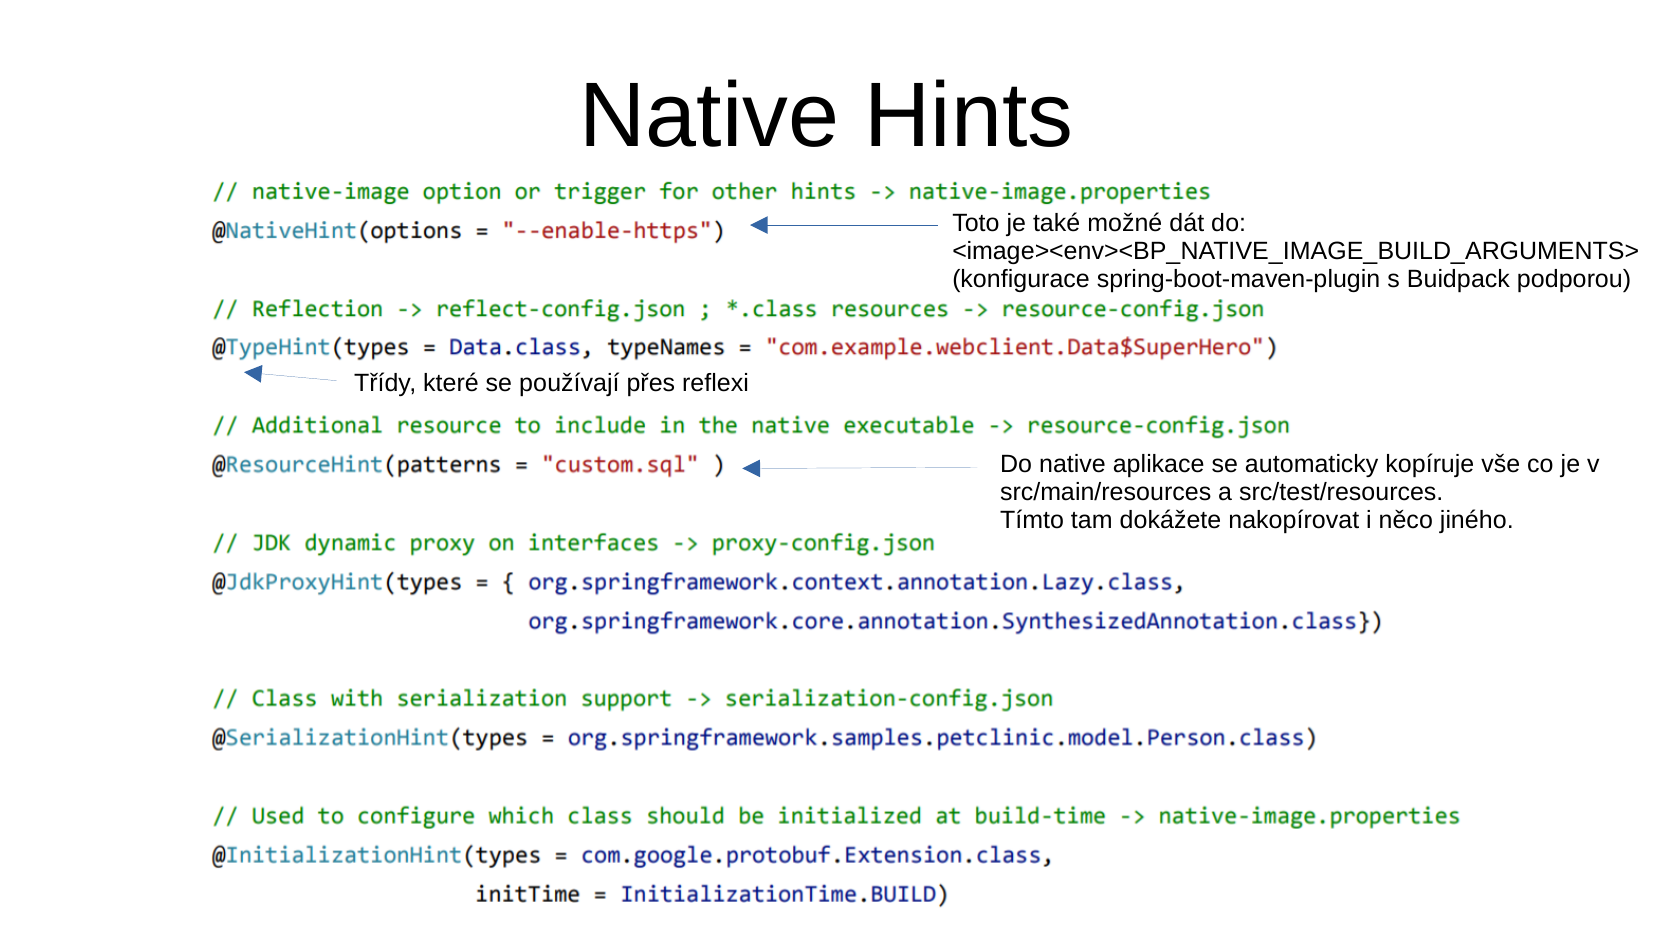

# Native Hints
Toto je také možné dát do:
<image><env><BP_NATIVE_IMAGE_BUILD_ARGUMENTS>
(konfigurace spring-boot-maven-plugin s Buidpack podporou)
Třídy, které se používají přes reflexi
Do native aplikace se automaticky kopíruje vše co je v
src/main/resources a src/test/resources.
Tímto tam dokážete nakopírovat i něco jiného.